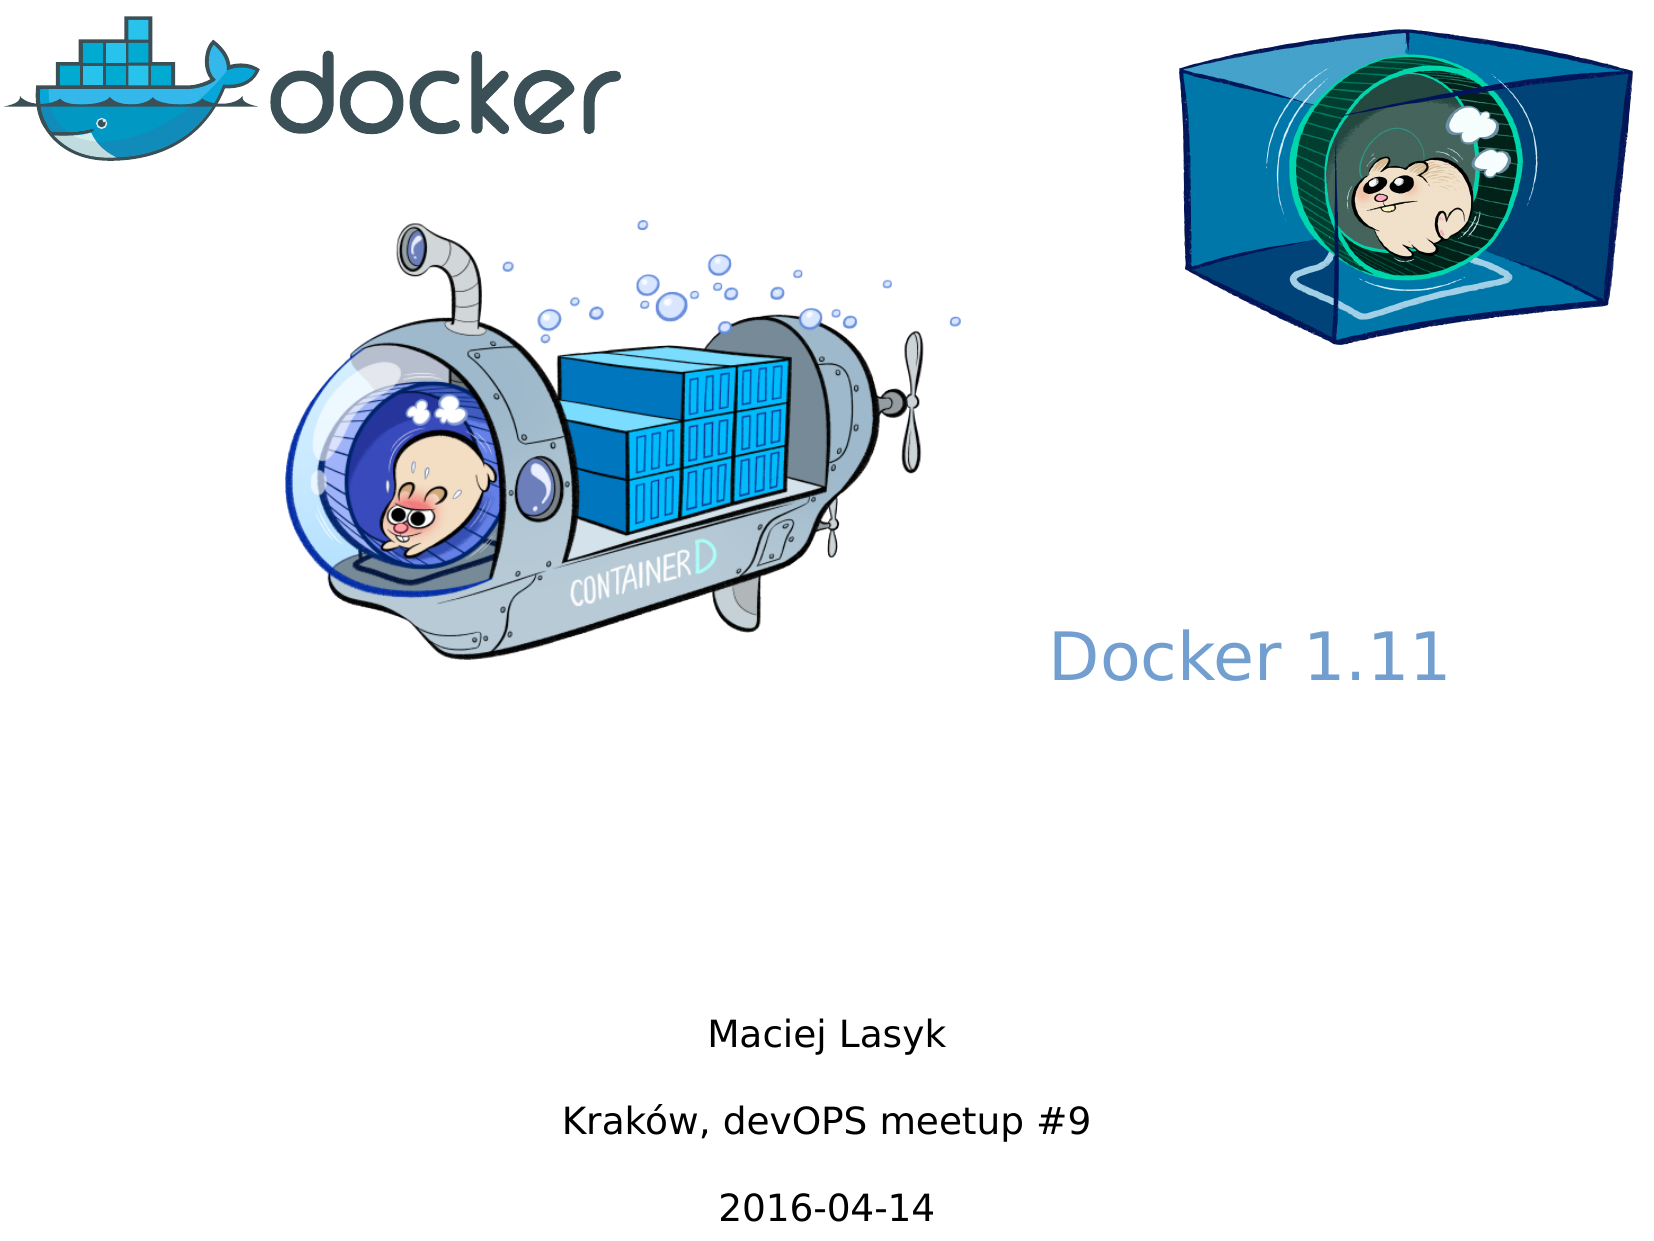

Docker 1.11
Maciej Lasyk
Kraków, devOPS meetup #9
2016-04-14